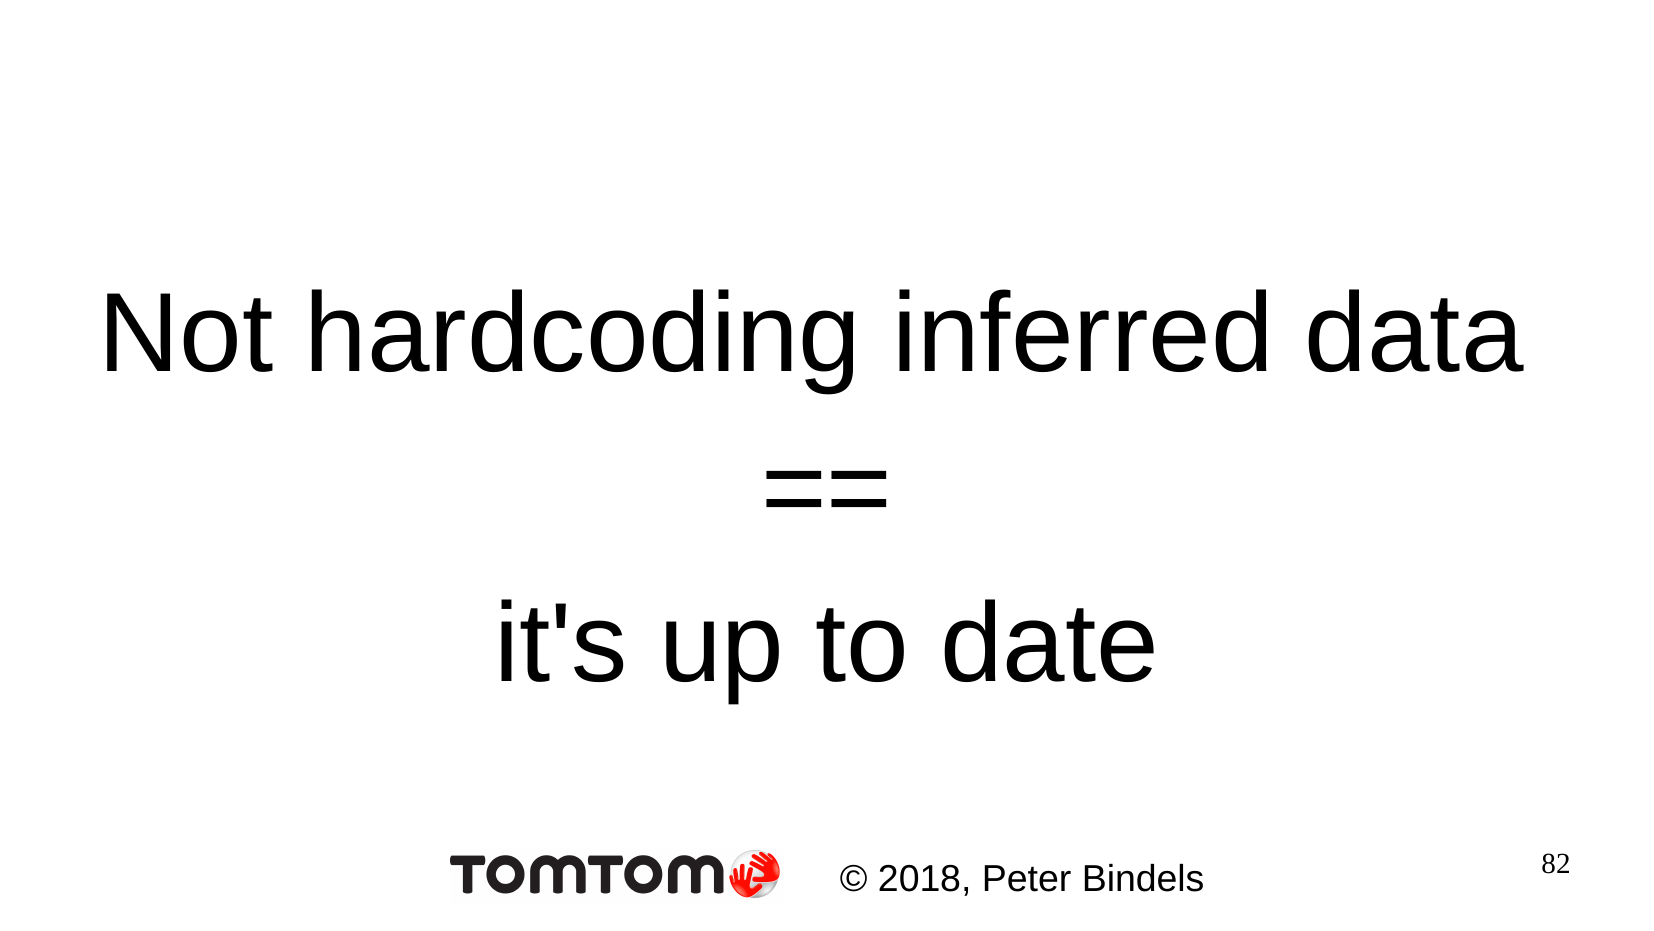

# Not hardcoding inferred data
==
it's up to date
82